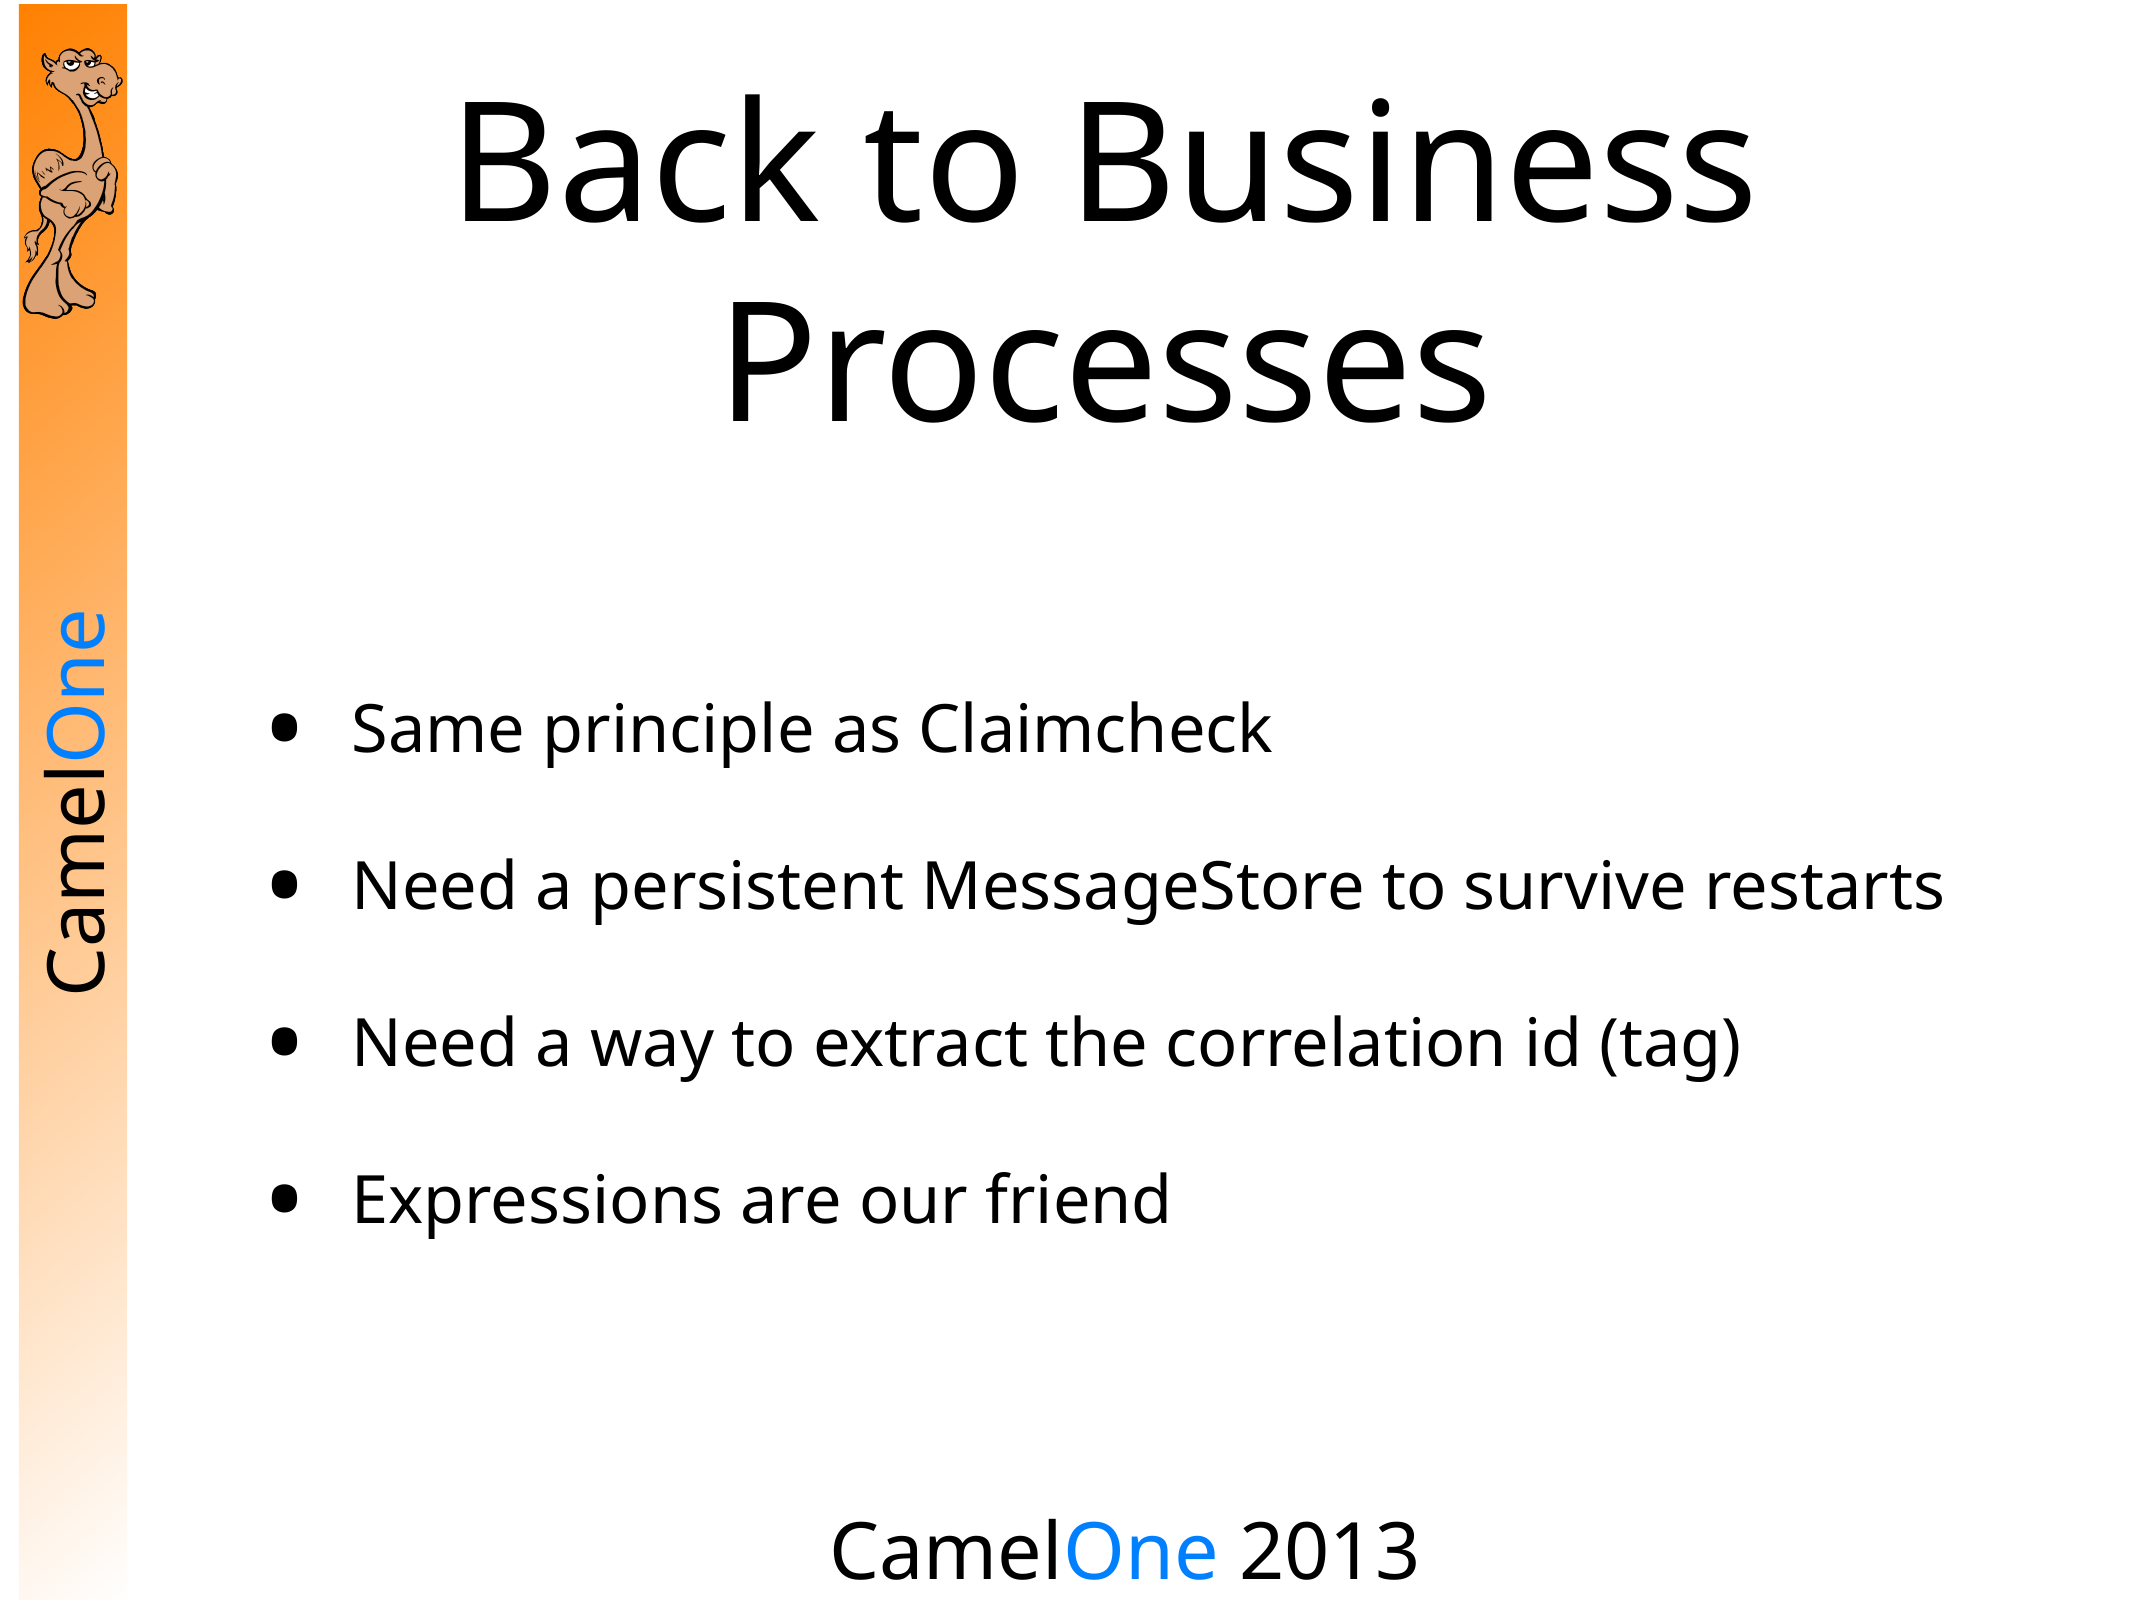

# Back to Business Processes
Same principle as Claimcheck
Need a persistent MessageStore to survive restarts
Need a way to extract the correlation id (tag)
Expressions are our friend